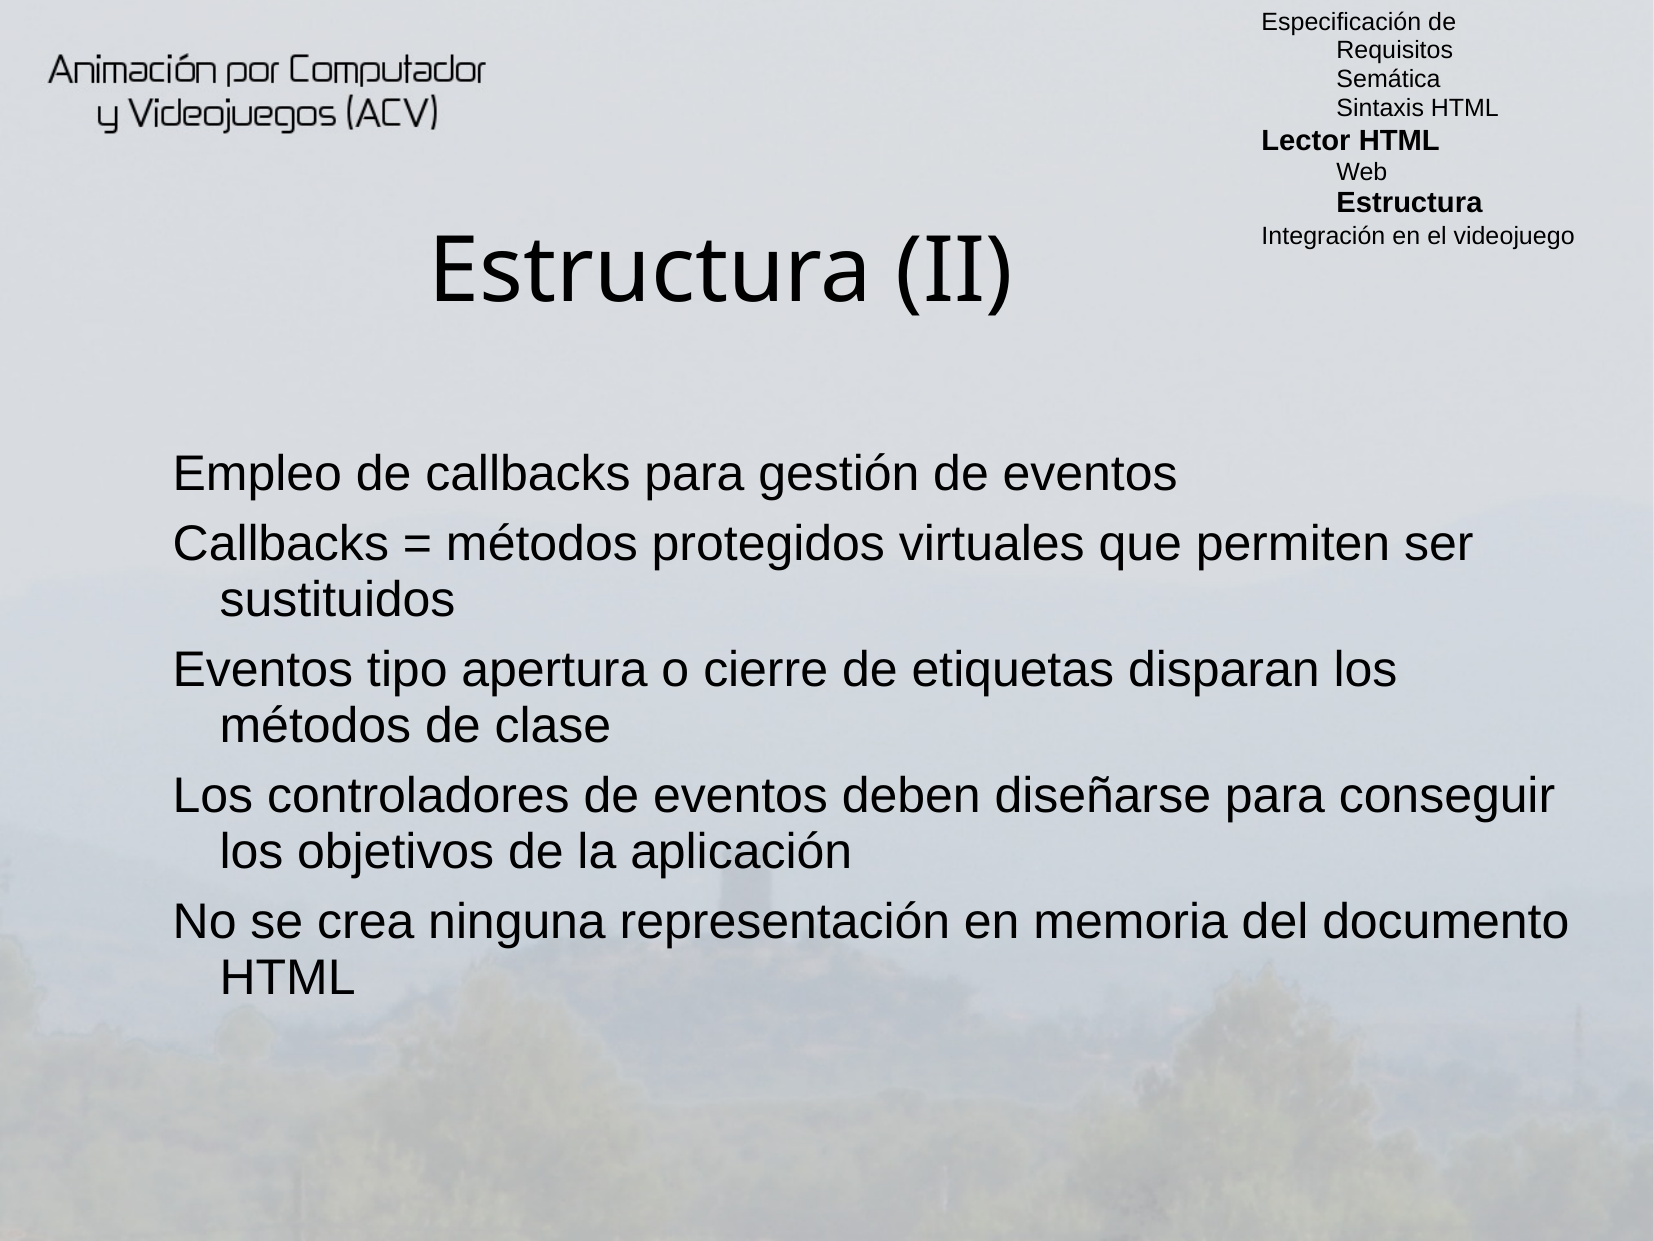

Especificación de
Requisitos
Semática
Sintaxis HTML
Lector HTML
Web
Estructura
Integración en el videojuego
Estructura (II)
# Empleo de callbacks para gestión de eventos
Callbacks = métodos protegidos virtuales que permiten ser sustituidos
Eventos tipo apertura o cierre de etiquetas disparan los métodos de clase
Los controladores de eventos deben diseñarse para conseguir los objetivos de la aplicación
No se crea ninguna representación en memoria del documento HTML